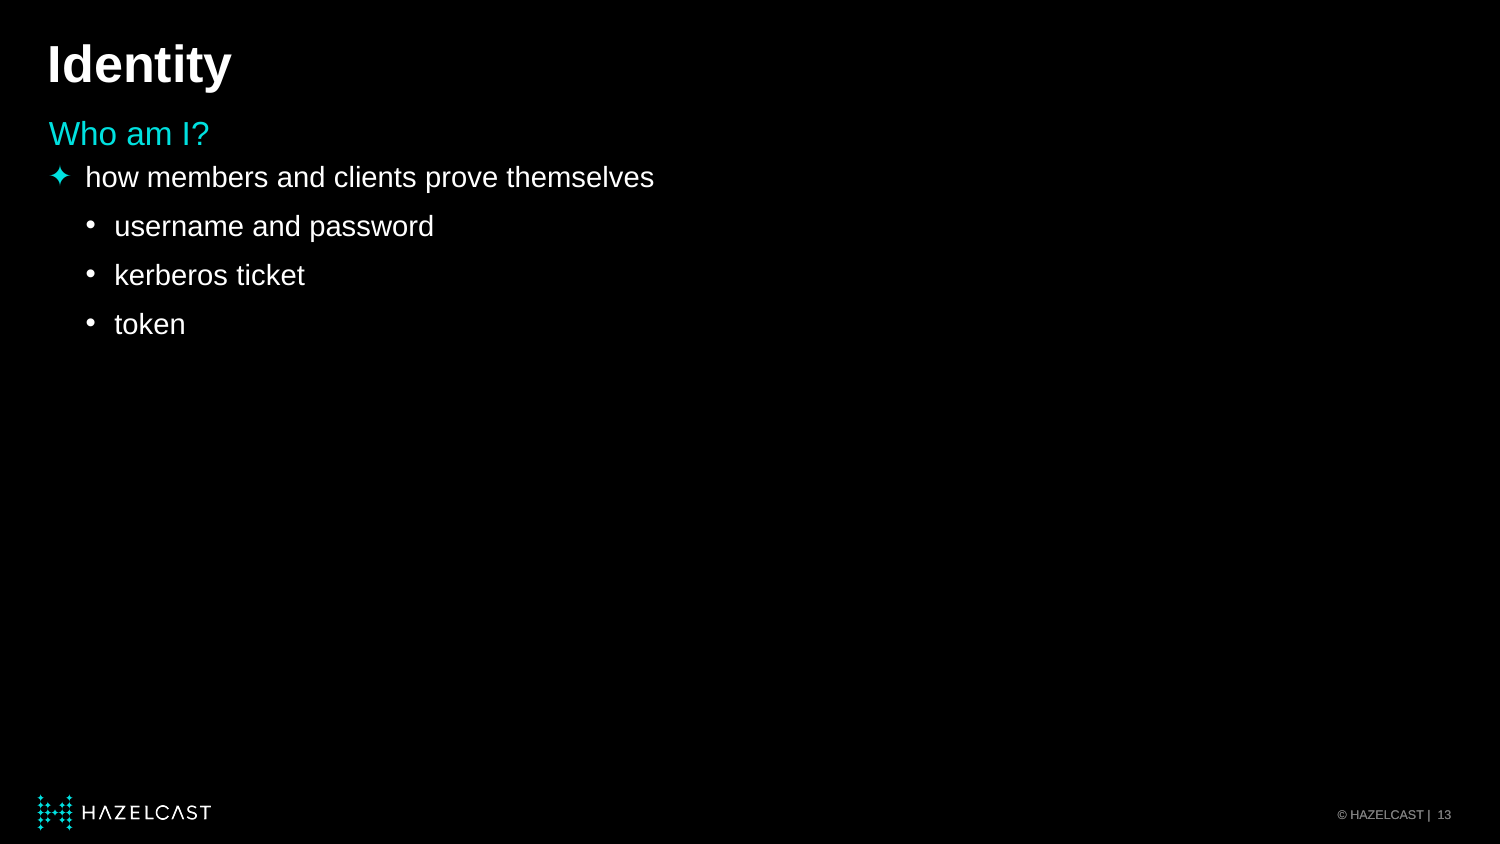

# Identity
Who am I?
how members and clients prove themselves
username and password
kerberos ticket
token